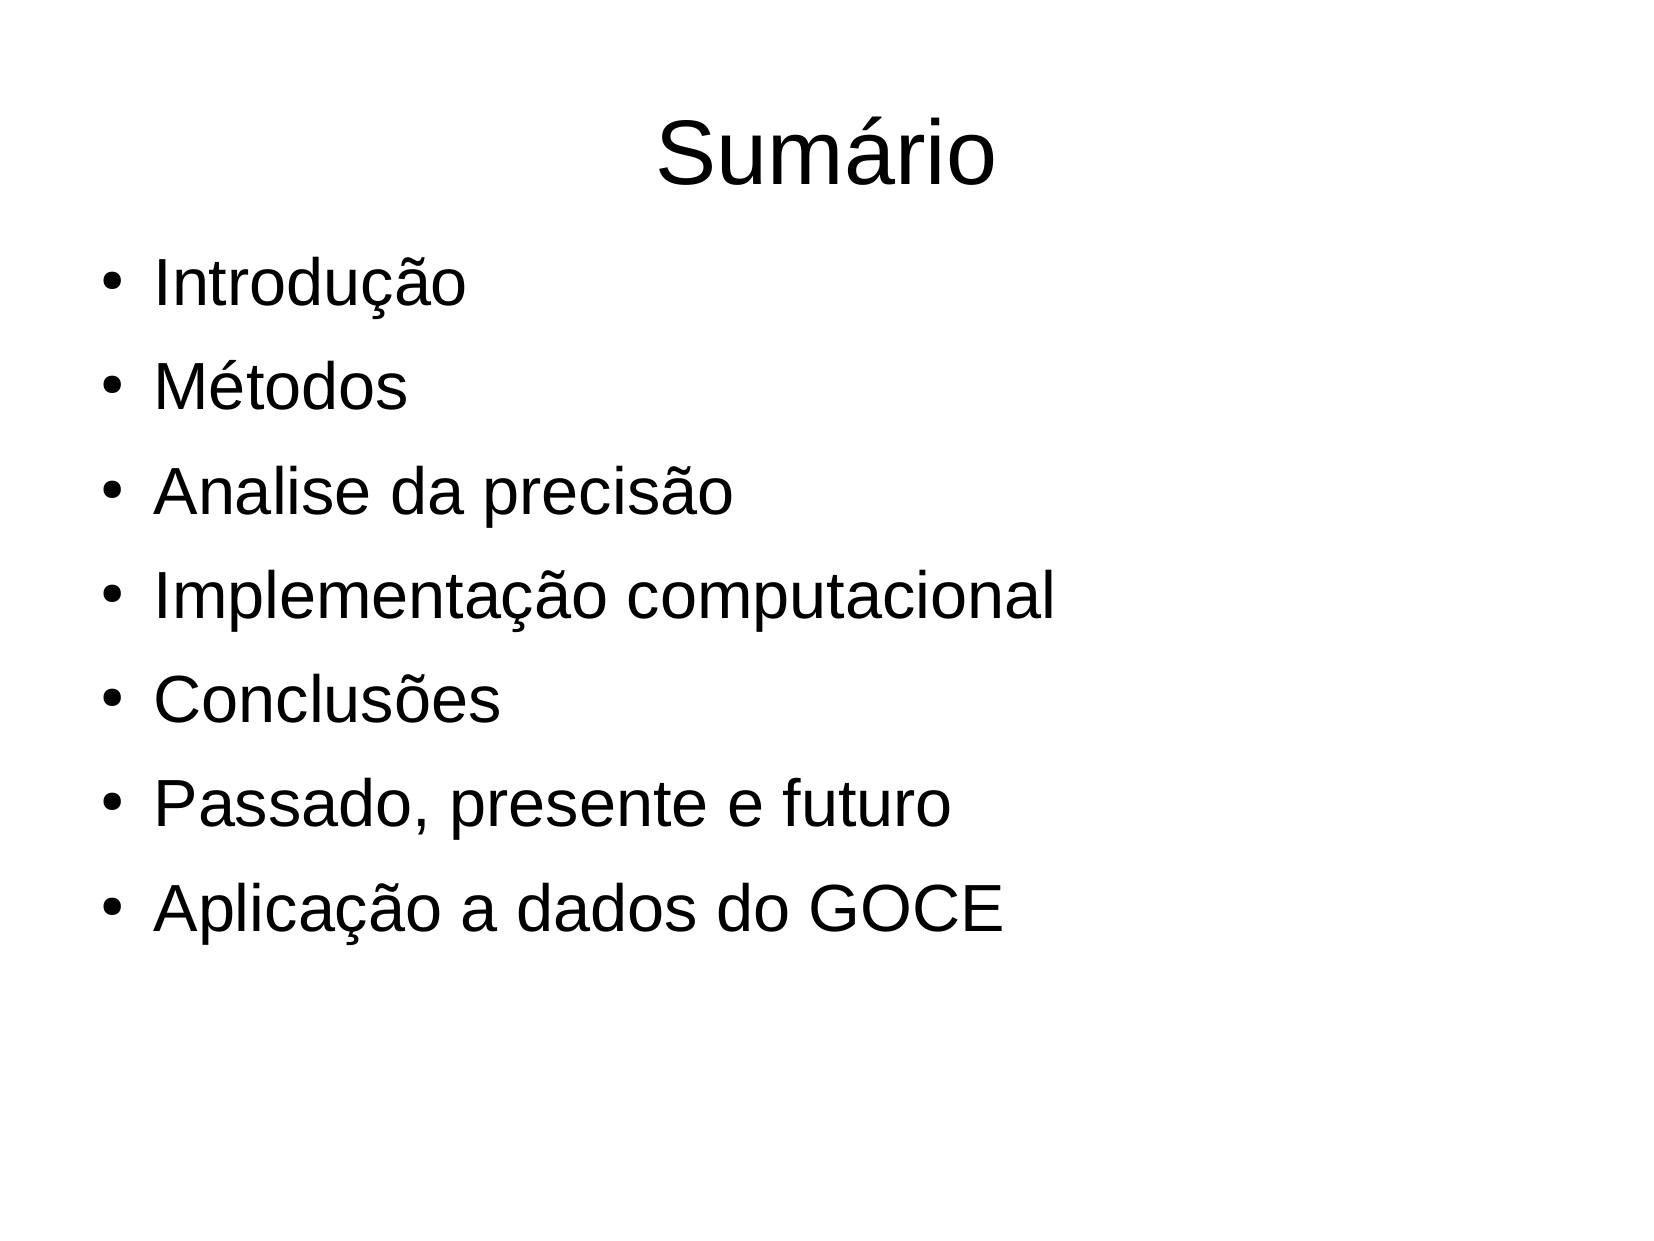

# Sumário
Introdução
Métodos
Analise da precisão
Implementação computacional
Conclusões
Passado, presente e futuro
Aplicação a dados do GOCE